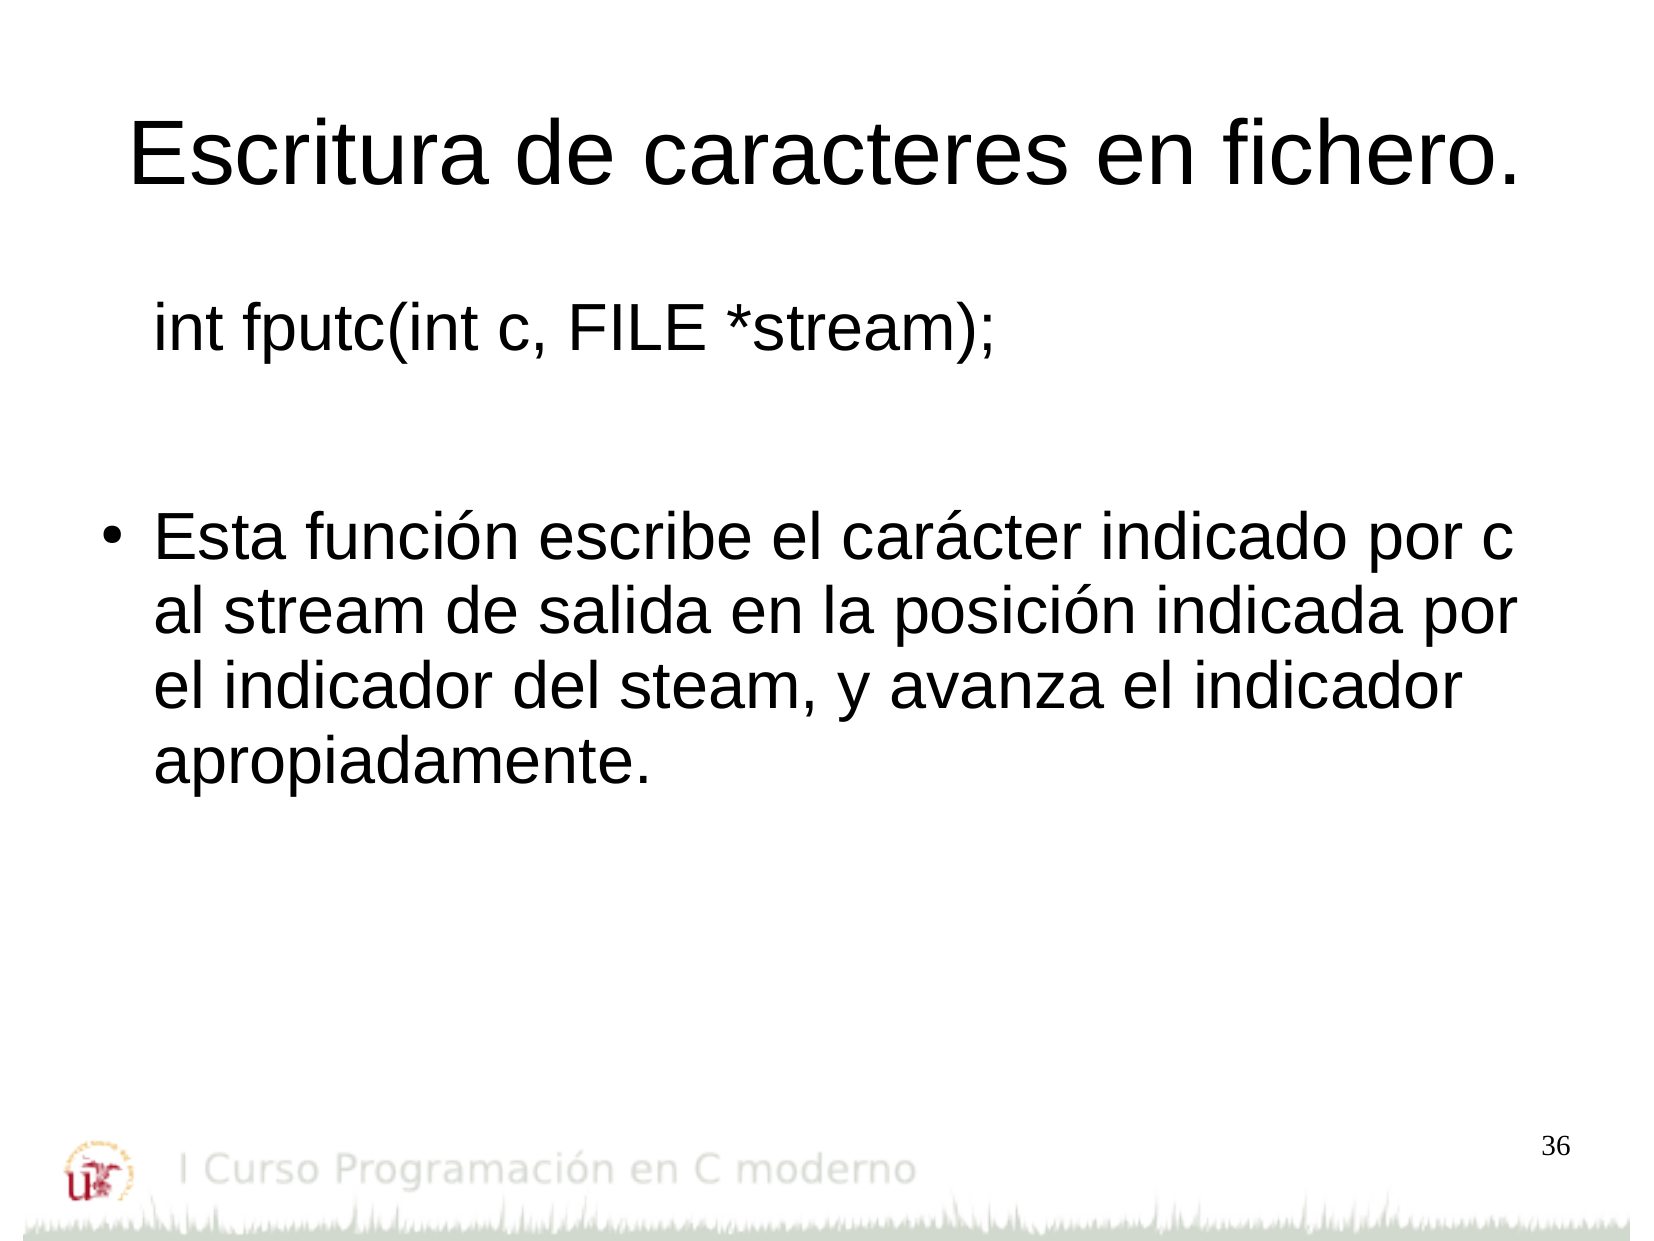

# Escritura de caracteres en fichero.
int fputc(int c, FILE *stream);
Esta función escribe el carácter indicado por c al stream de salida en la posición indicada por el indicador del steam, y avanza el indicador apropiadamente.
36